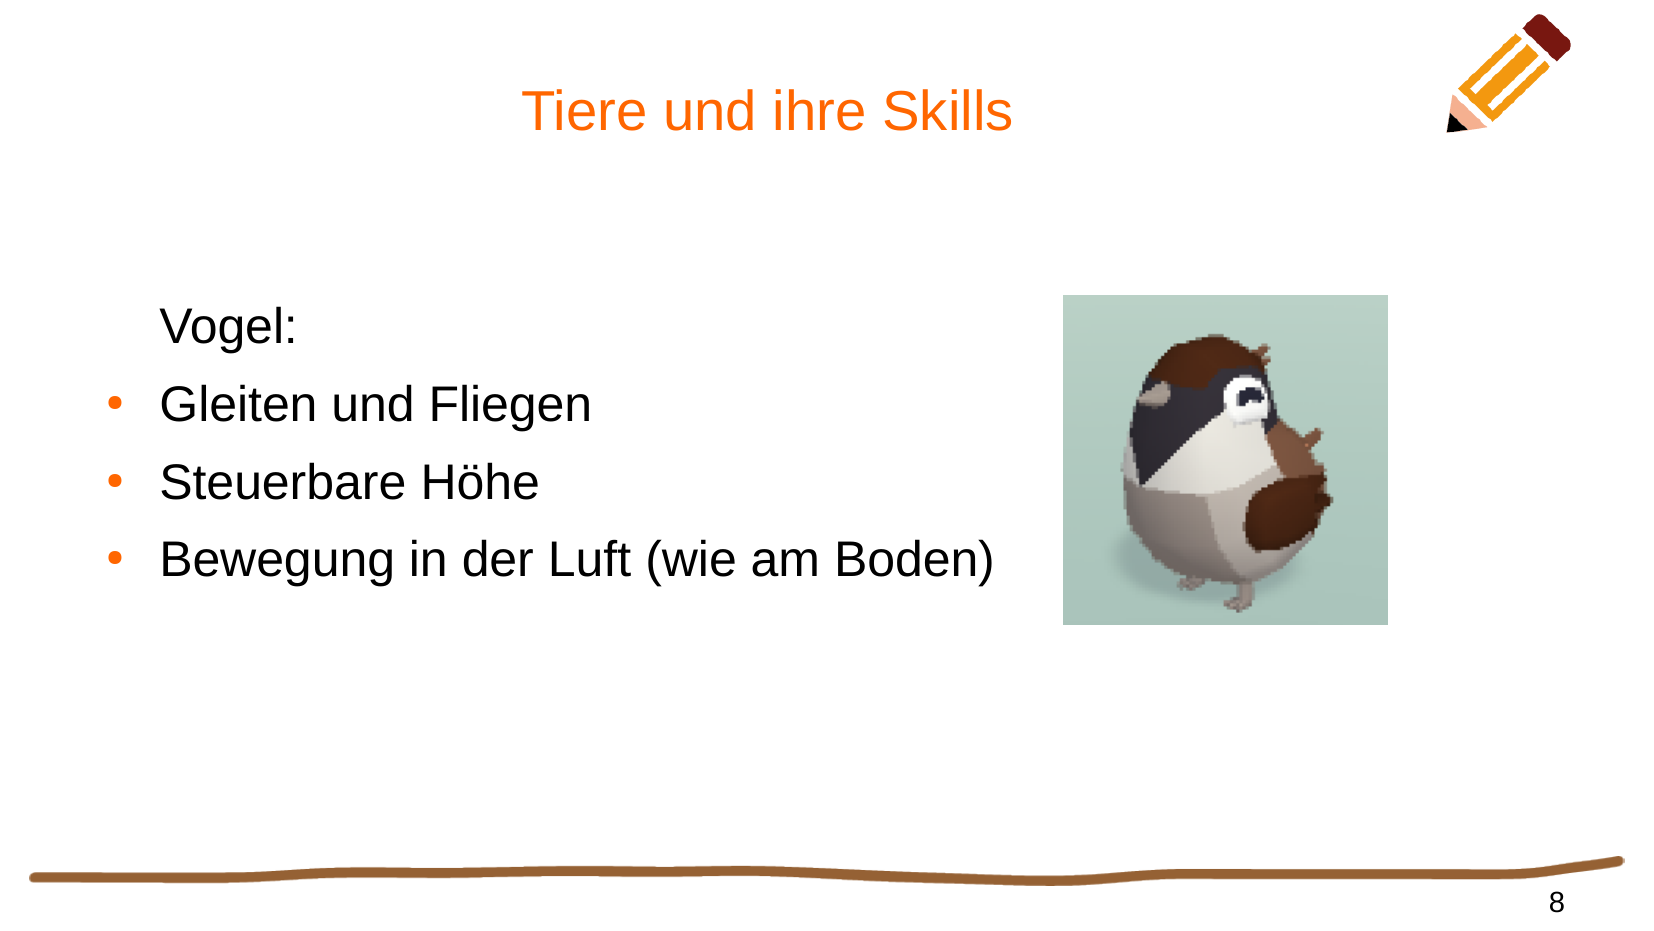

# Tiere und ihre Skills
Vogel:
Gleiten und Fliegen
Steuerbare Höhe
Bewegung in der Luft (wie am Boden)
8